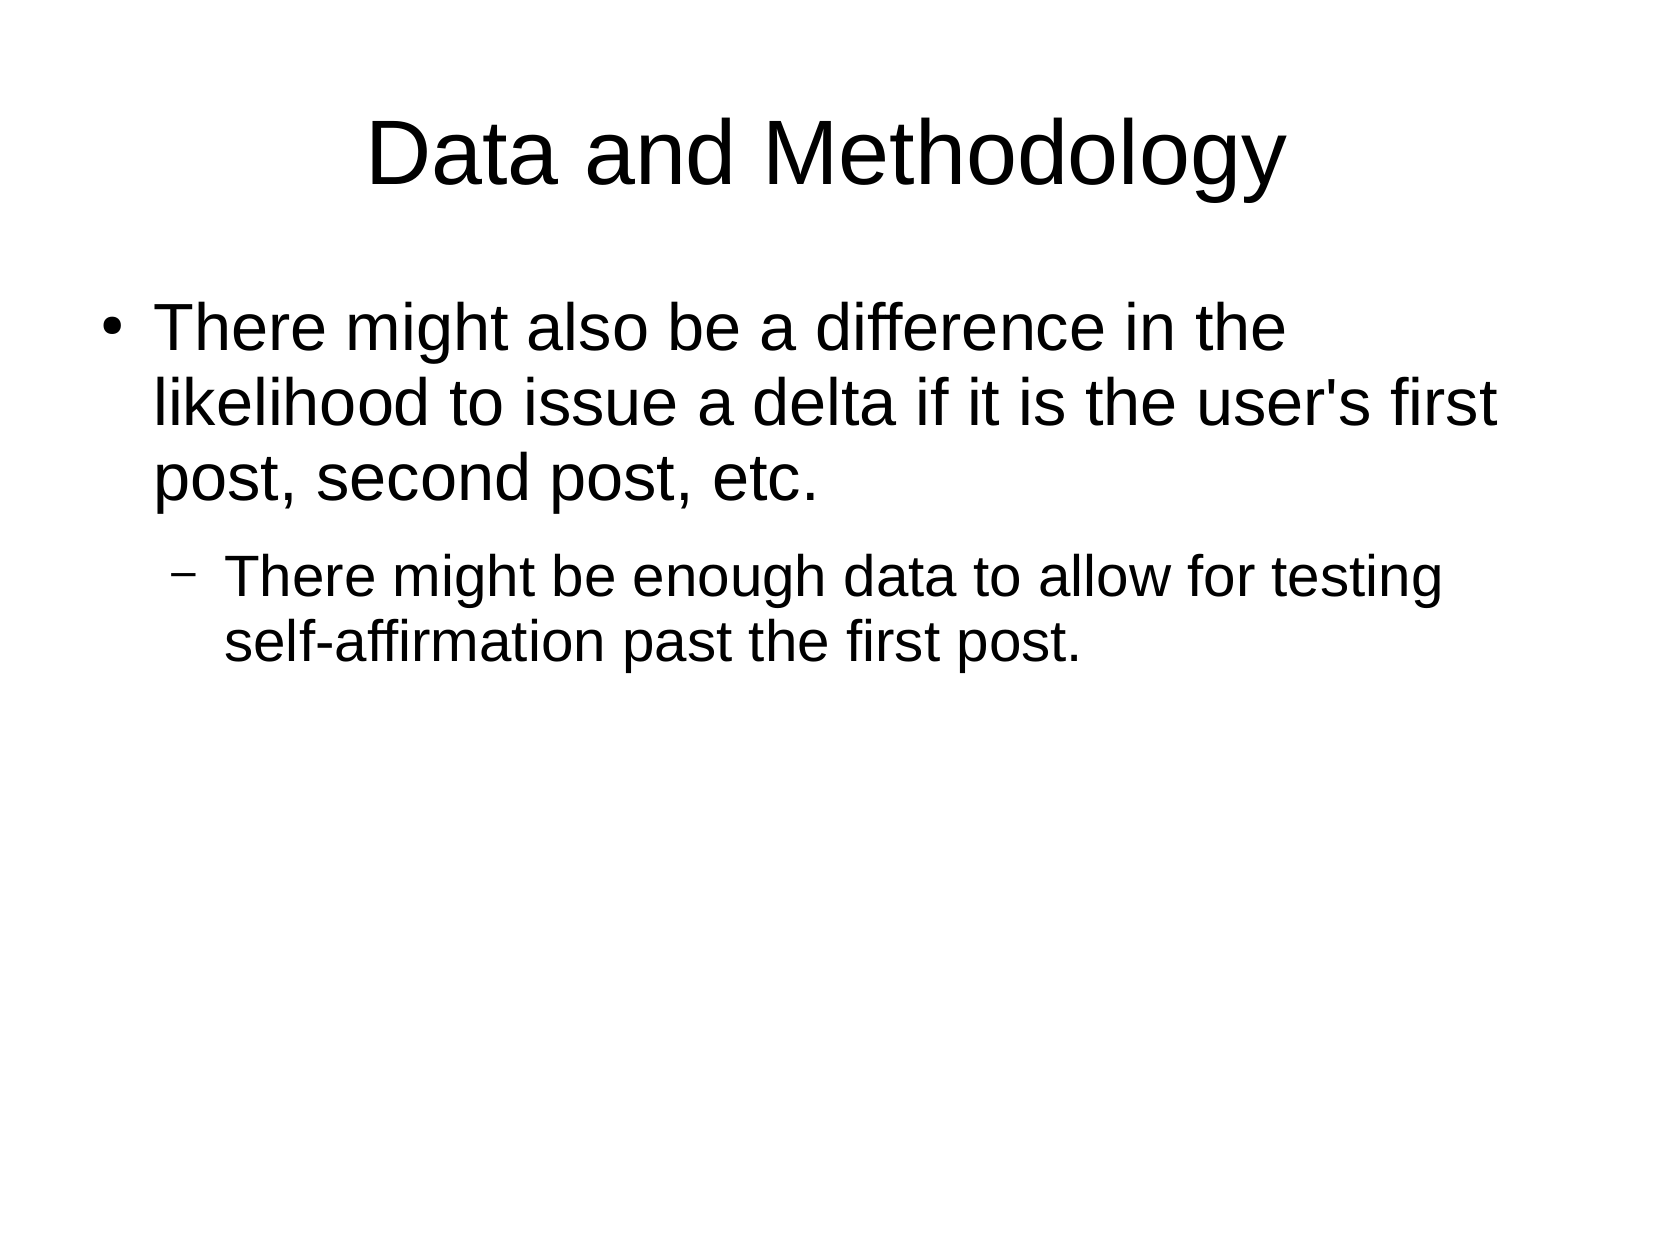

# Data and Methodology
There might also be a difference in the likelihood to issue a delta if it is the user's first post, second post, etc.
There might be enough data to allow for testing self-affirmation past the first post.